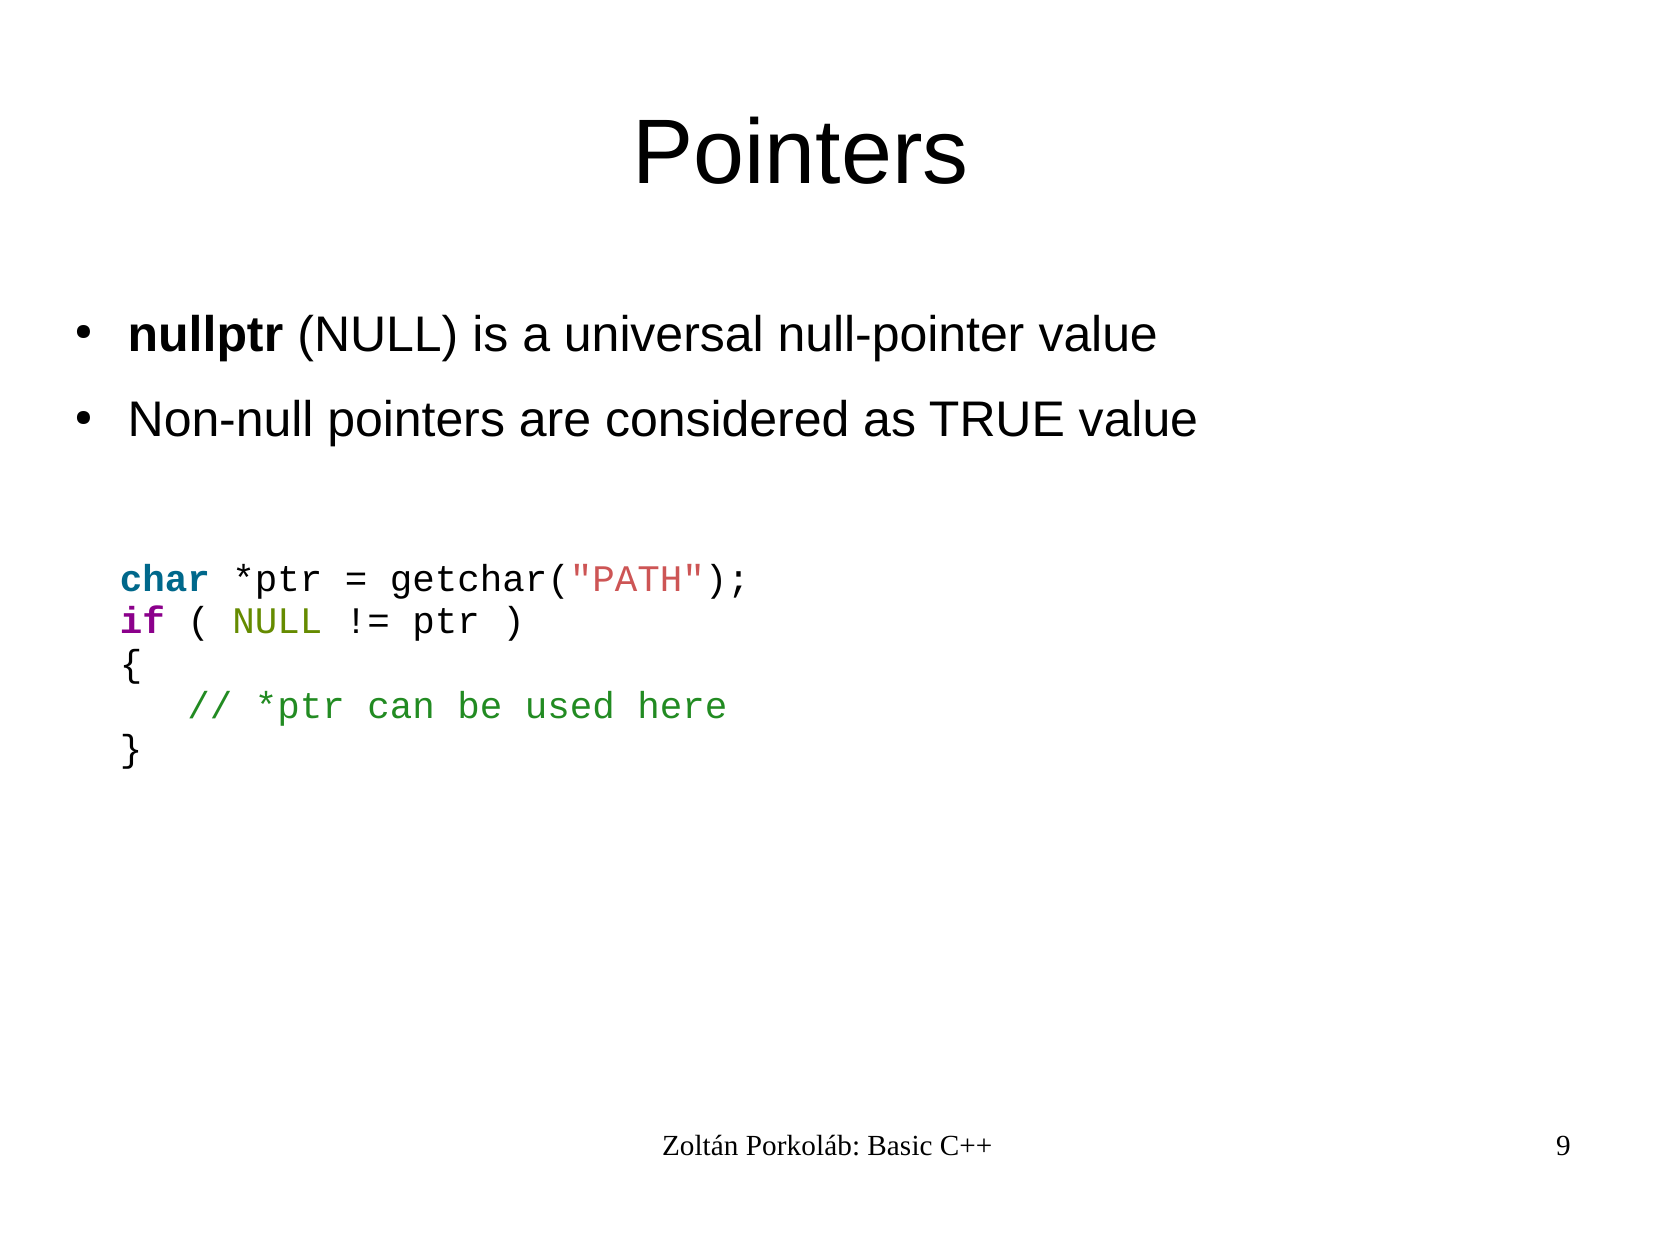

# Pointers
nullptr (NULL) is a universal null-pointer value
Non-null pointers are considered as TRUE value
char *ptr = getchar("PATH");
if ( NULL != ptr )
{
 // *ptr can be used here
}
Zoltán Porkoláb: Basic C++
9